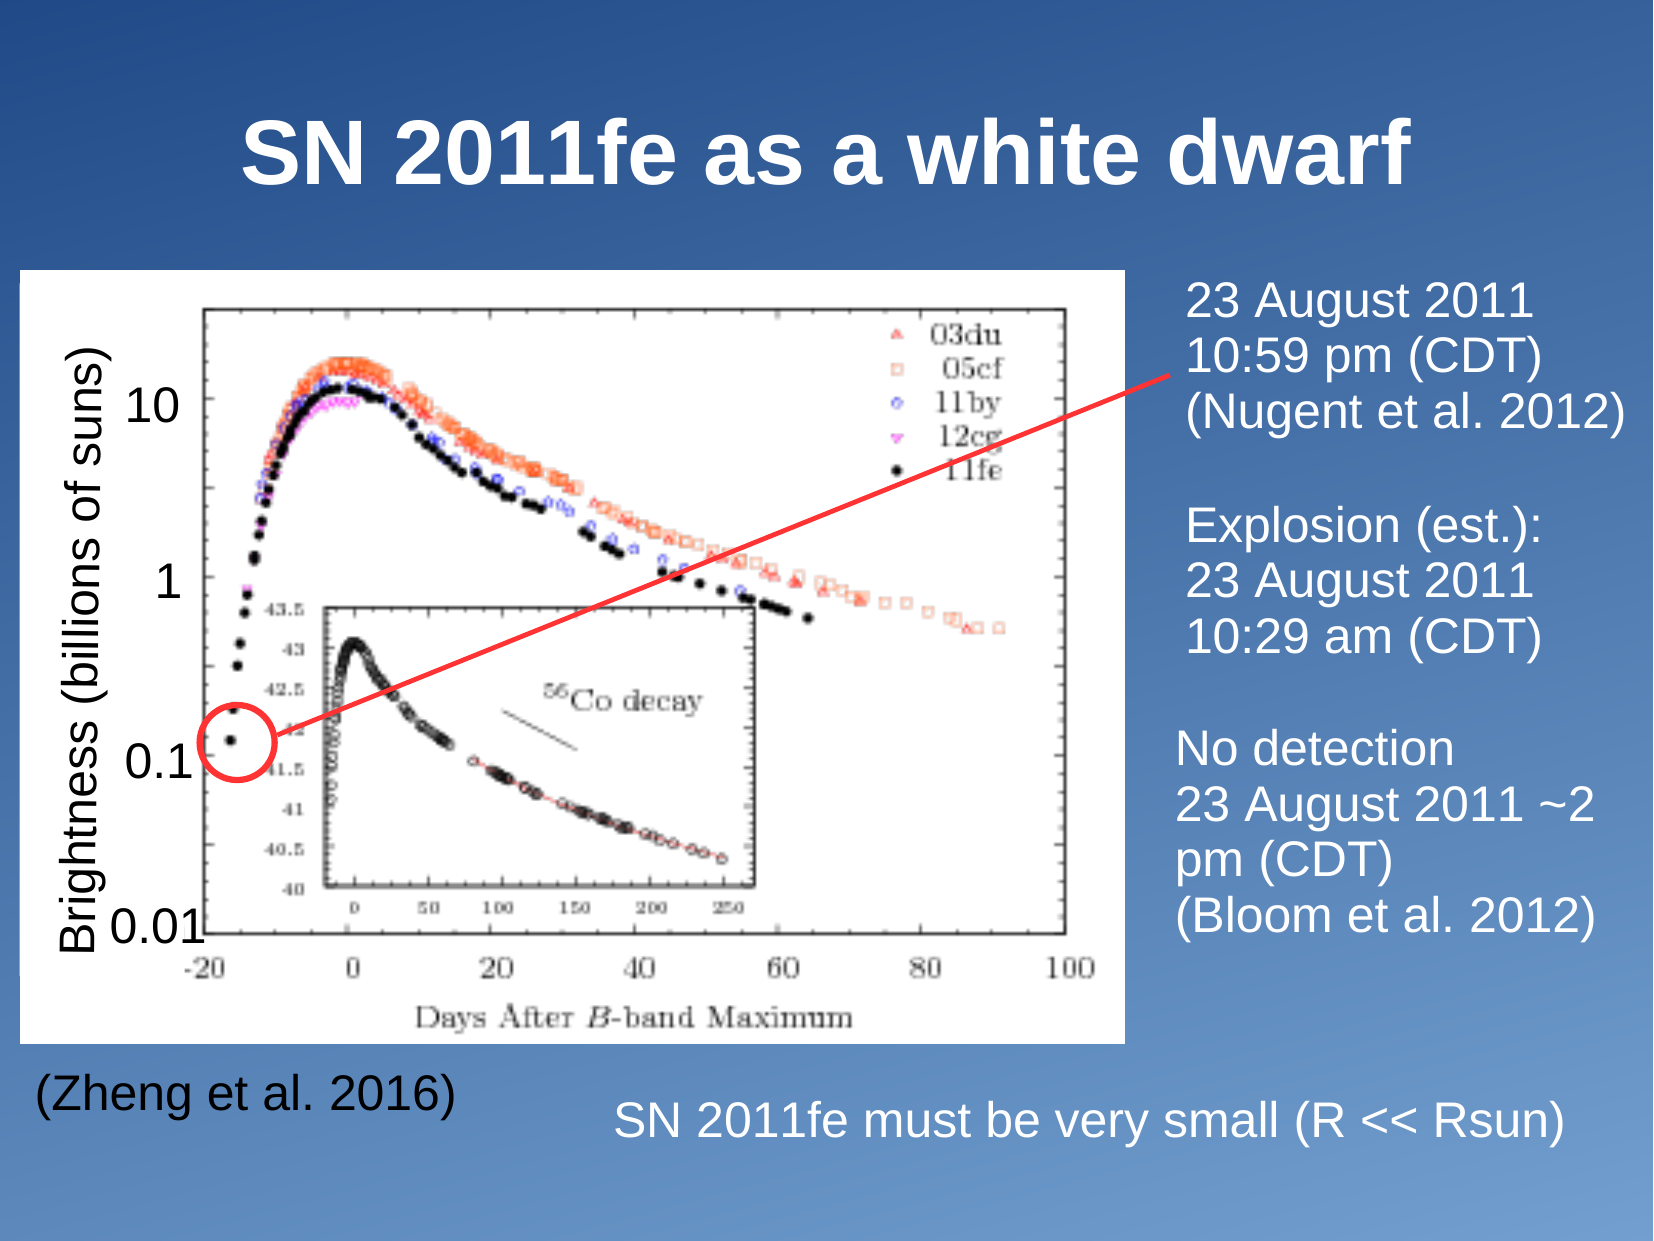

# SN 2011fe as a white dwarf
23 August 2011 10:59 pm (CDT)
(Nugent et al. 2012)
10
Explosion (est.):
23 August 2011 10:29 am (CDT)
Brightness (billions of suns)
1
No detection
23 August 2011 ~2 pm (CDT)
(Bloom et al. 2012)
0.1
0.01
(Zheng et al. 2016)
SN 2011fe must be very small (R << Rsun)